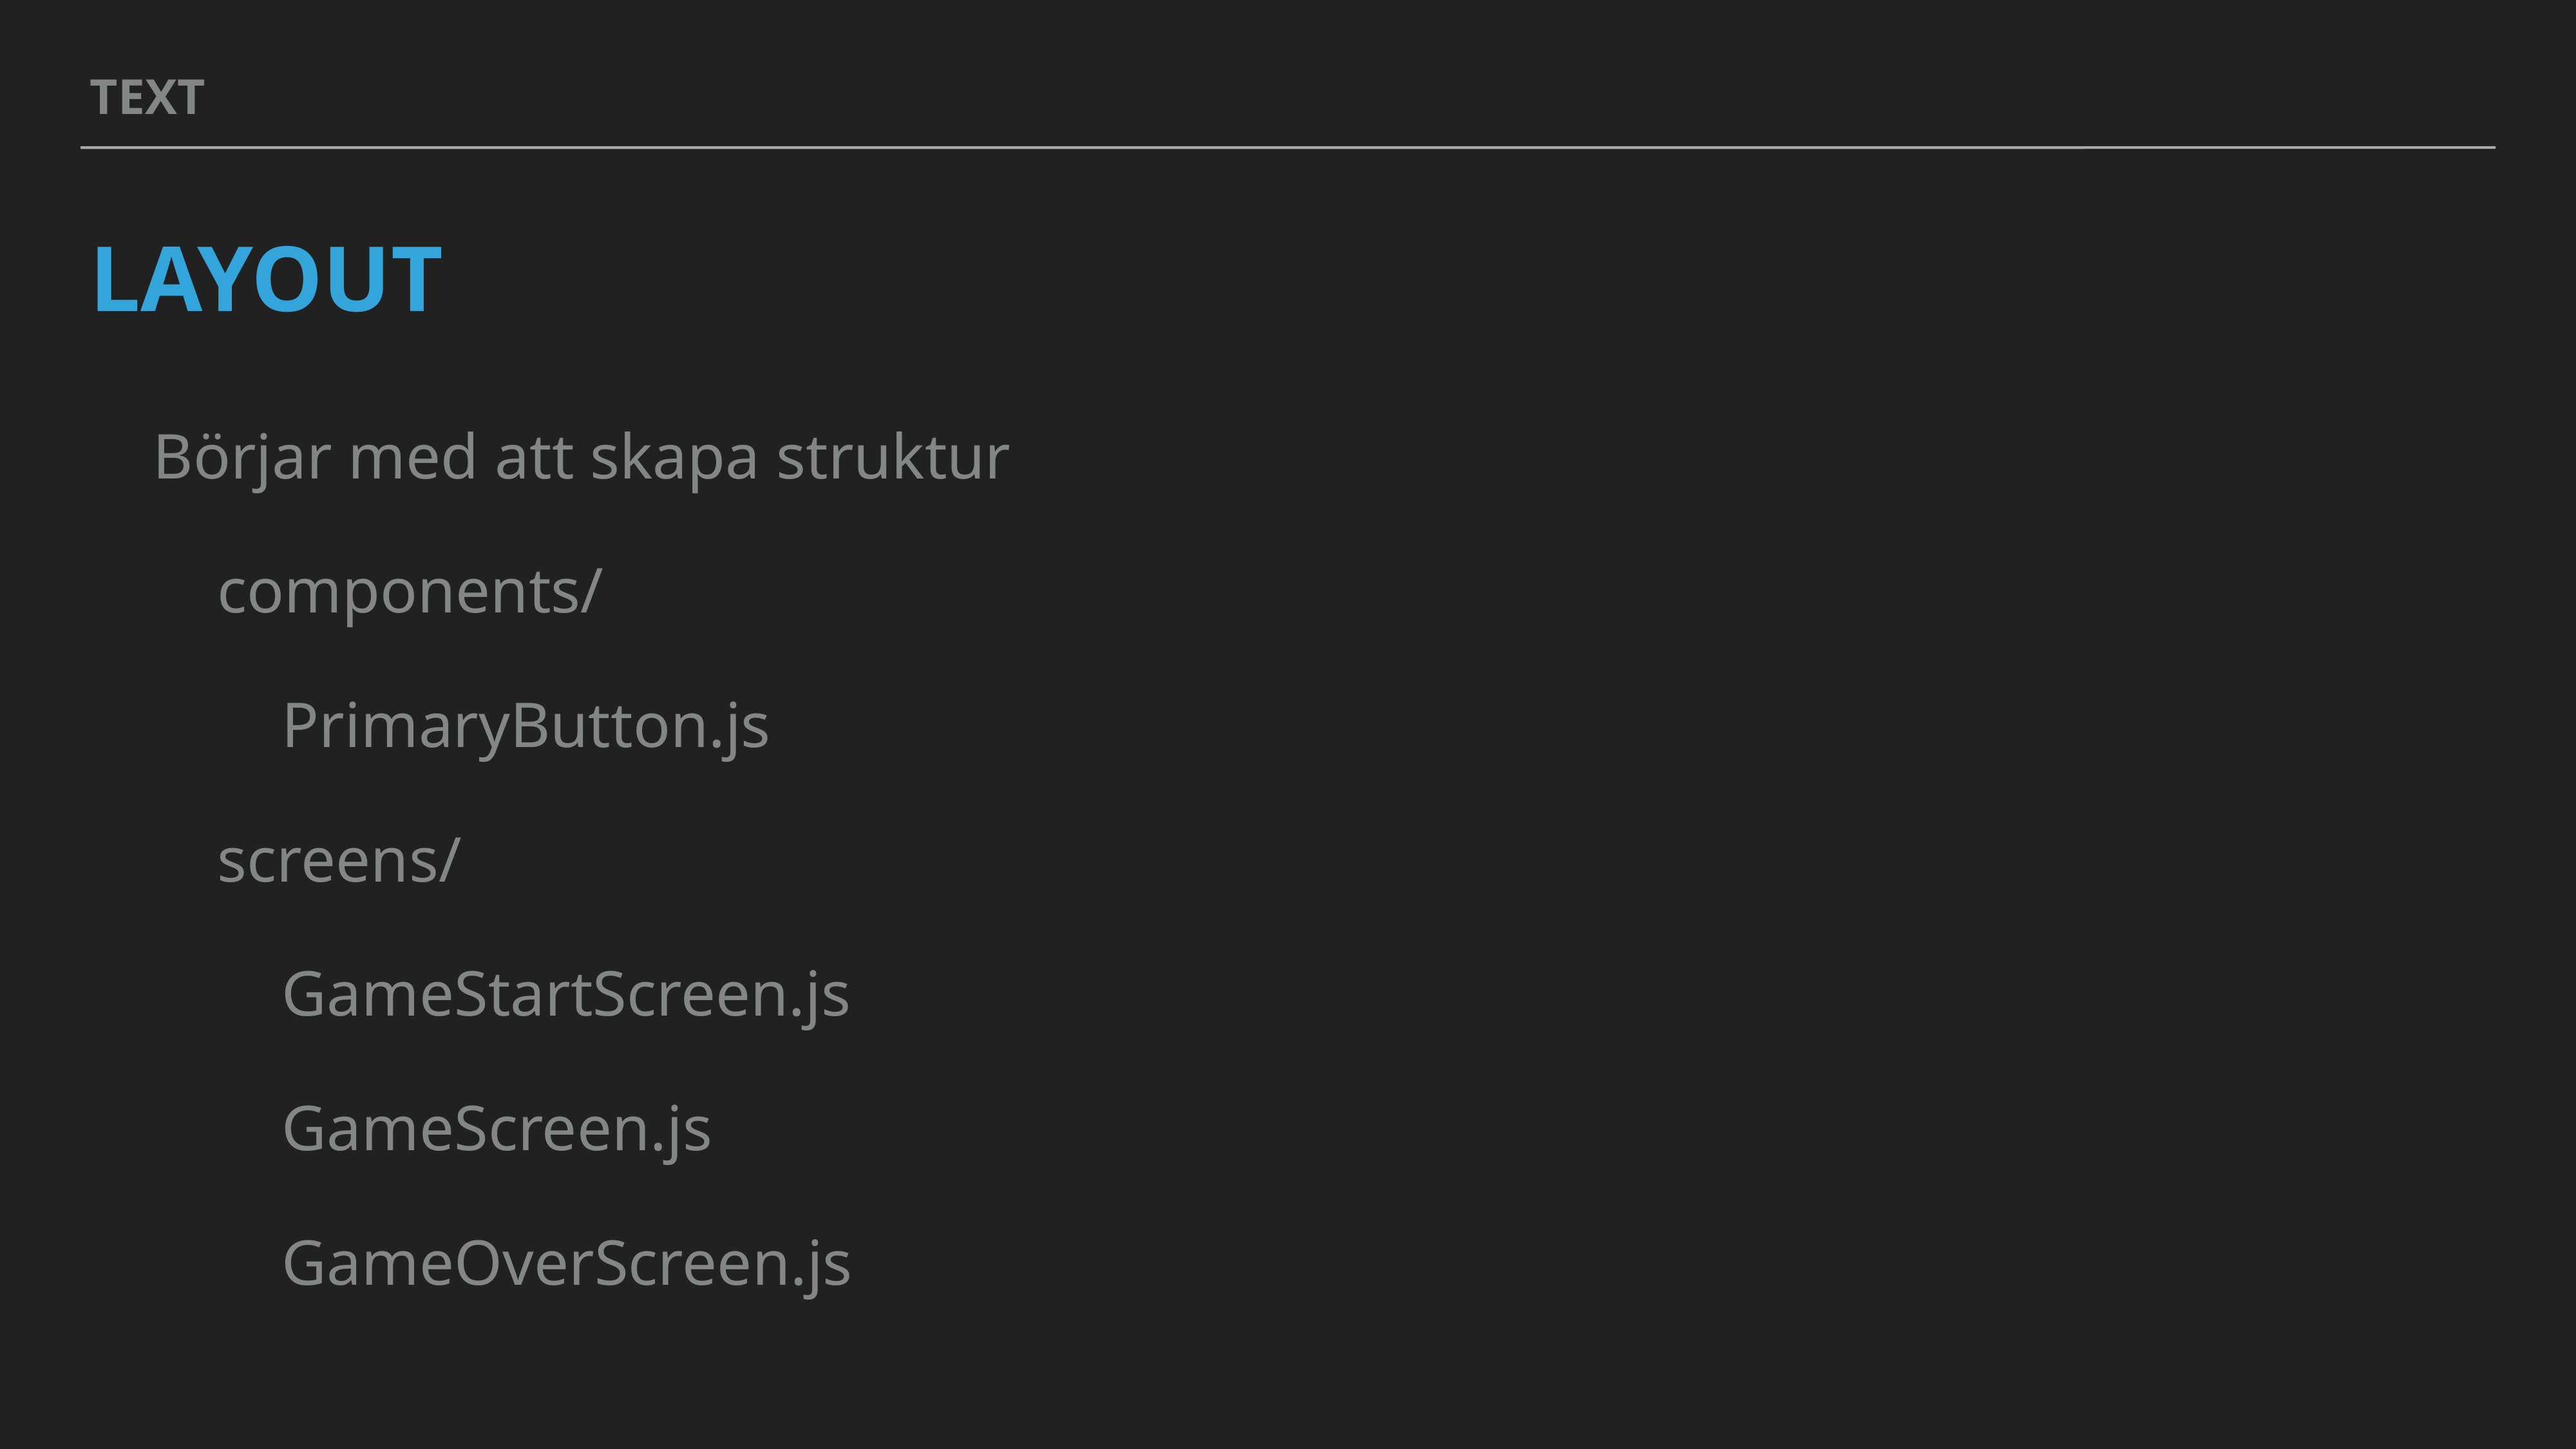

Layout
Börjar med att skapa struktur
components/
PrimaryButton.js
screens/
GameStartScreen.js
GameScreen.js
GameOverScreen.js